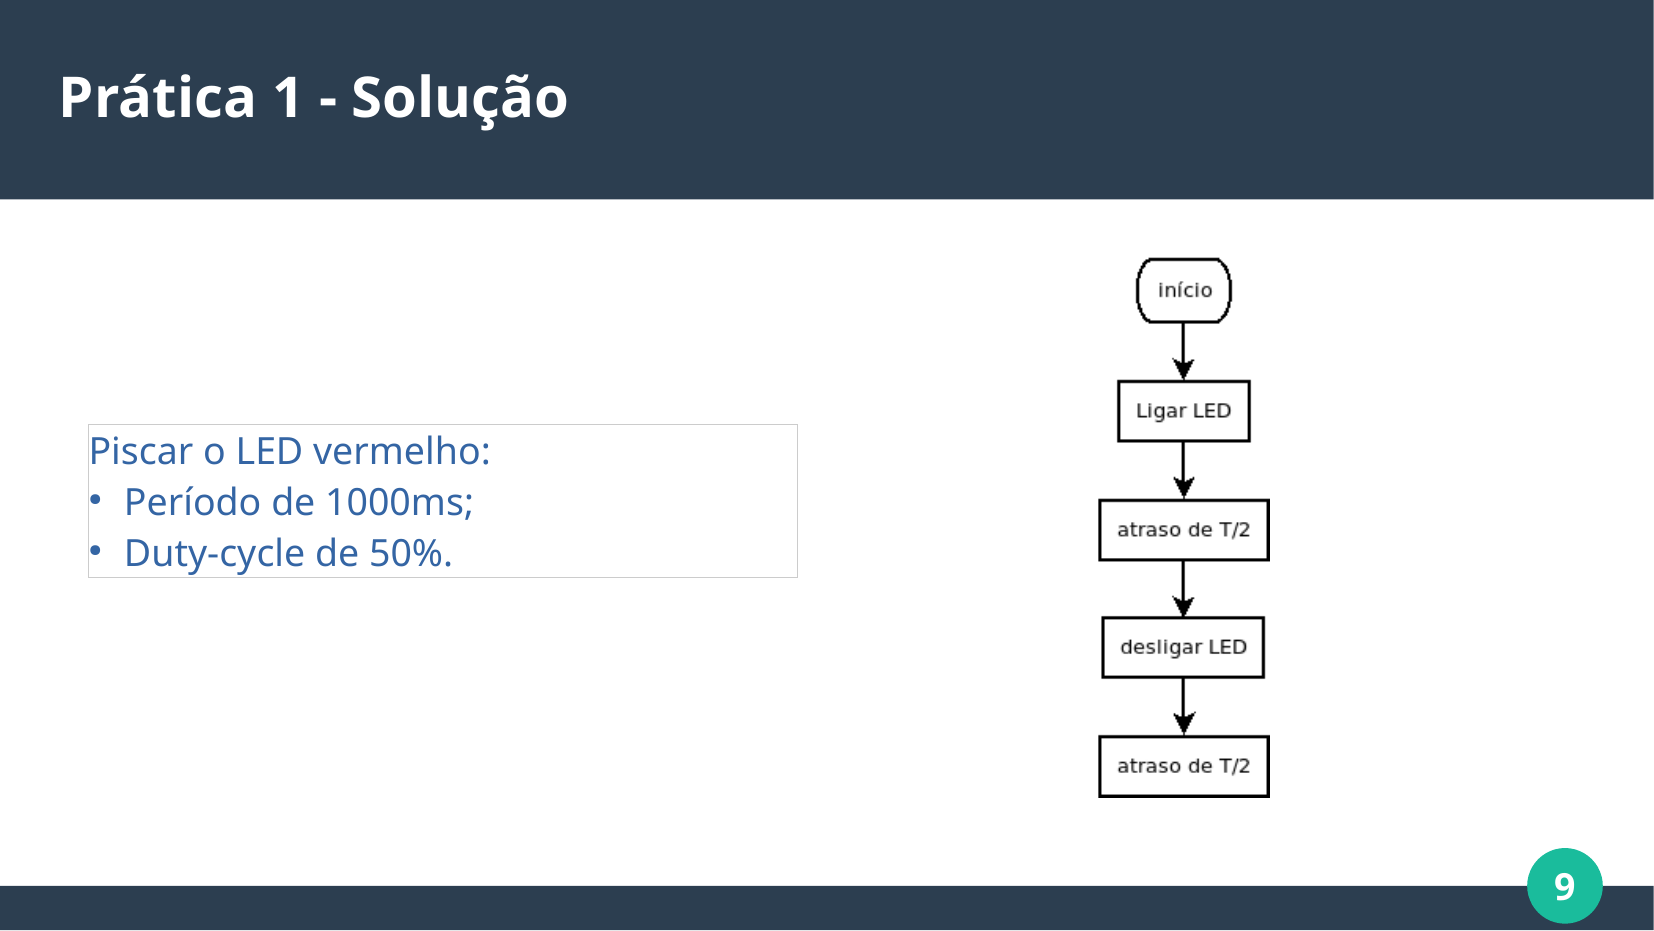

# Prática 1 - Solução
Piscar o LED vermelho:
Período de 1000ms;
Duty-cycle de 50%.